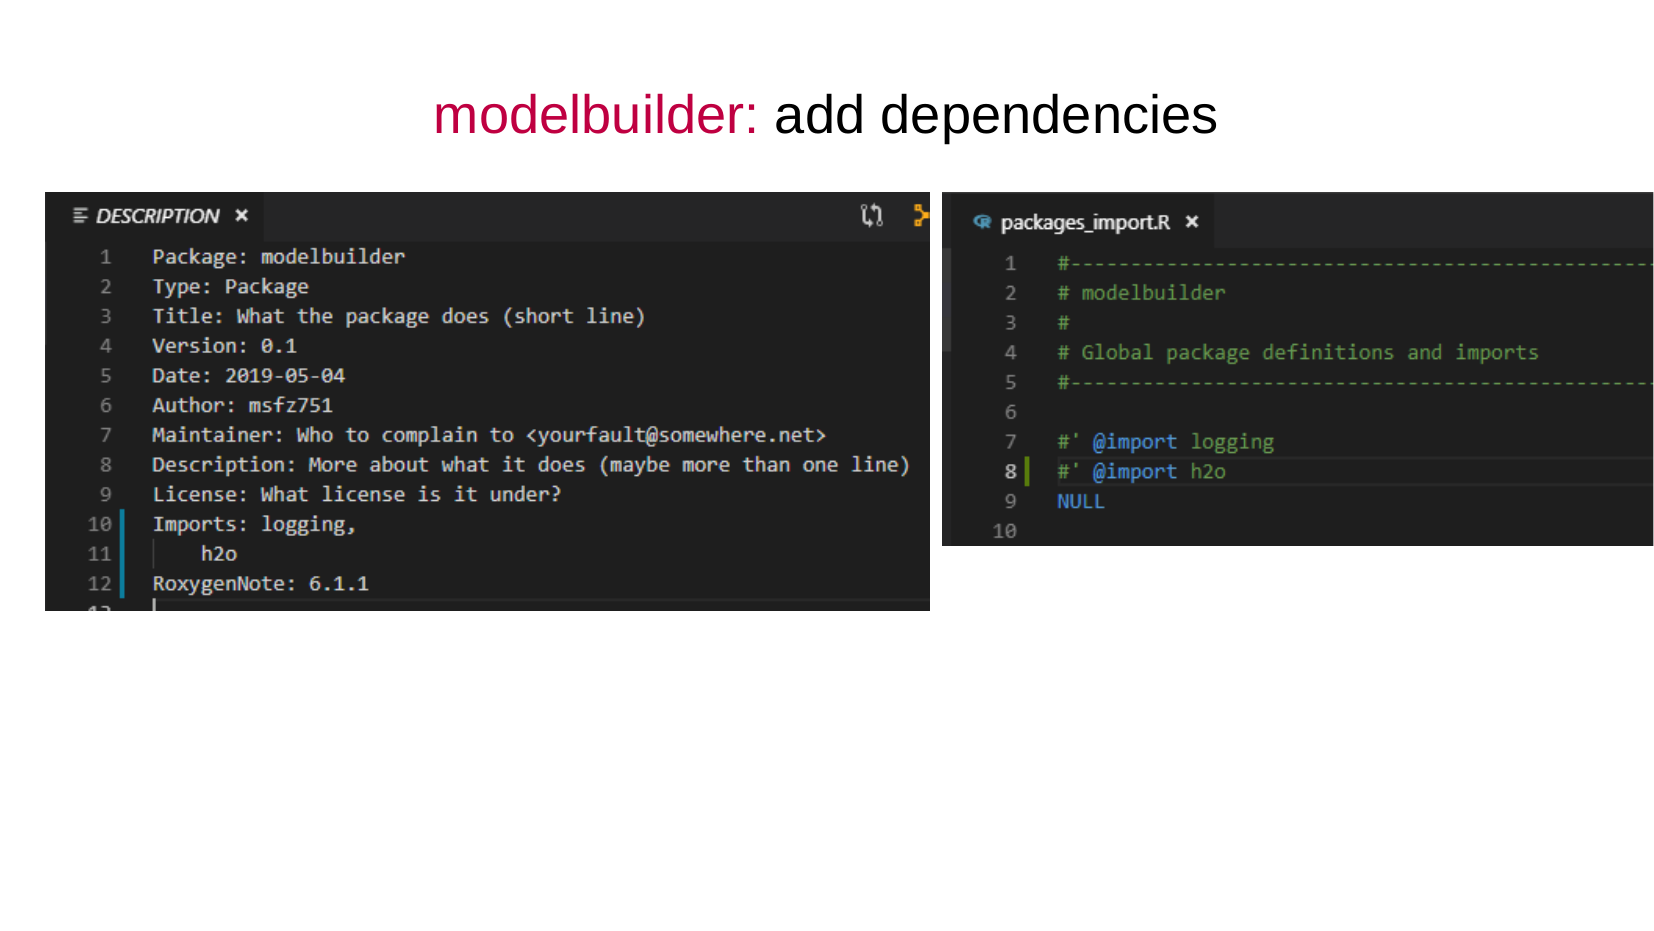

# modelbuilder: add dependencies
Click to add Text